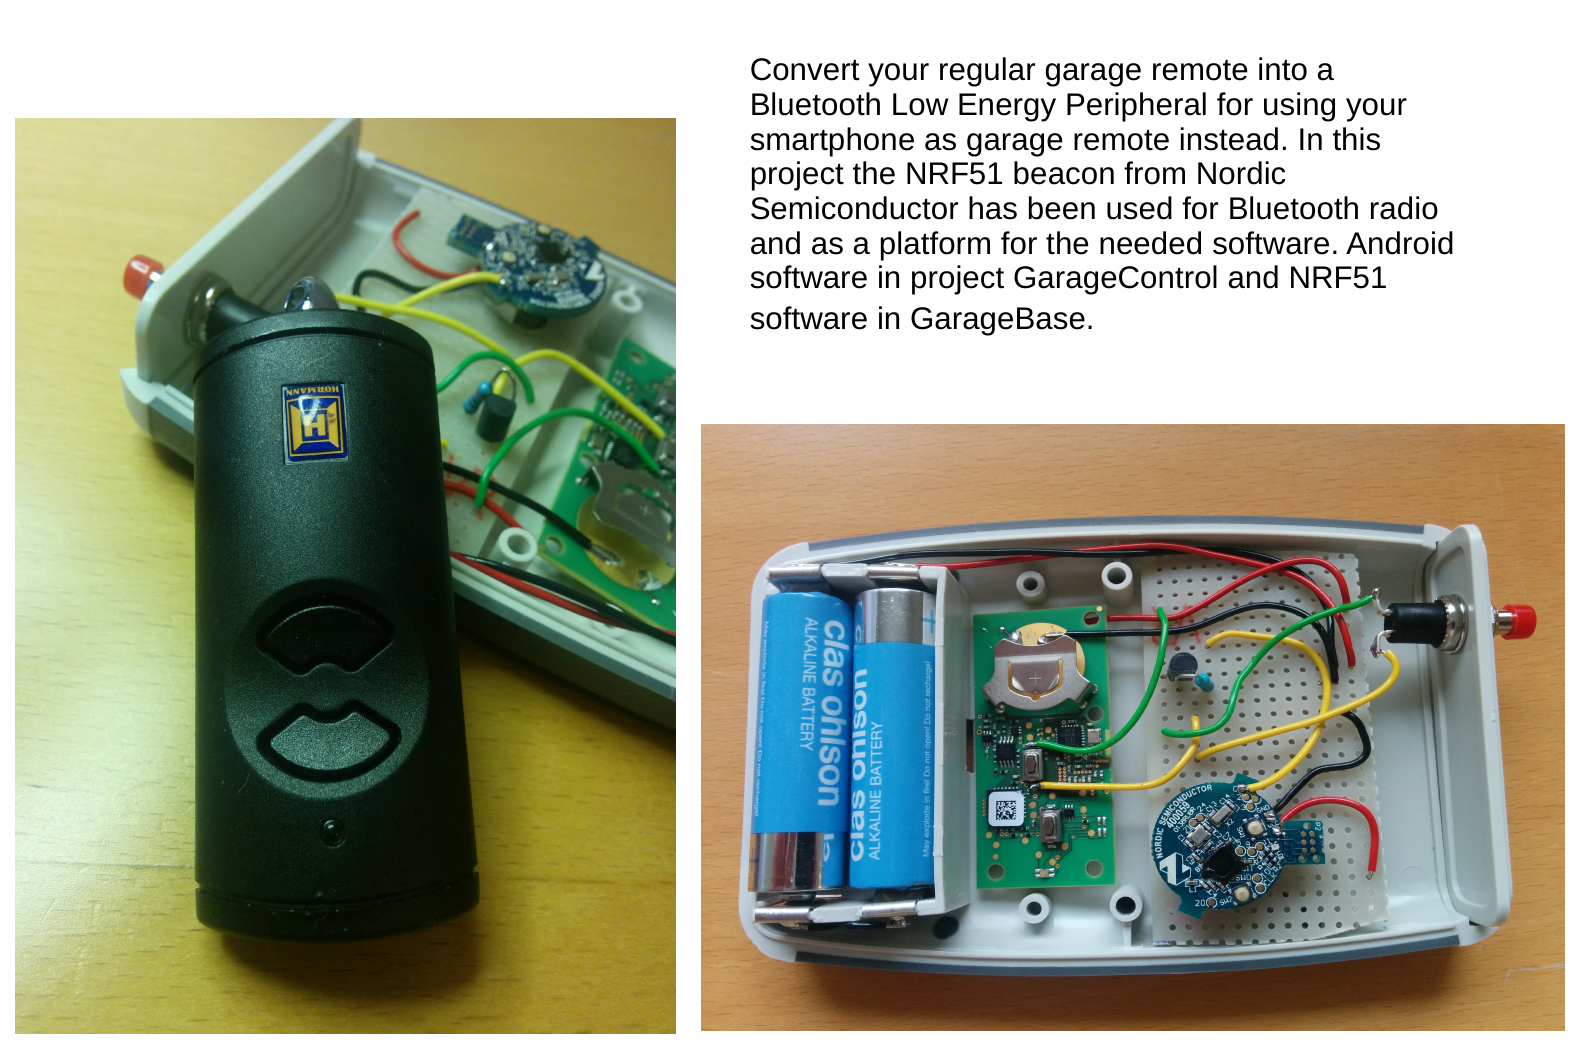

Convert your regular garage remote into a Bluetooth Low Energy Peripheral for using your smartphone as garage remote instead. In this project the NRF51 beacon from Nordic Semiconductor has been used for Bluetooth radio and as a platform for the needed software. Android software in project GarageControl and NRF51 software in GarageBase.